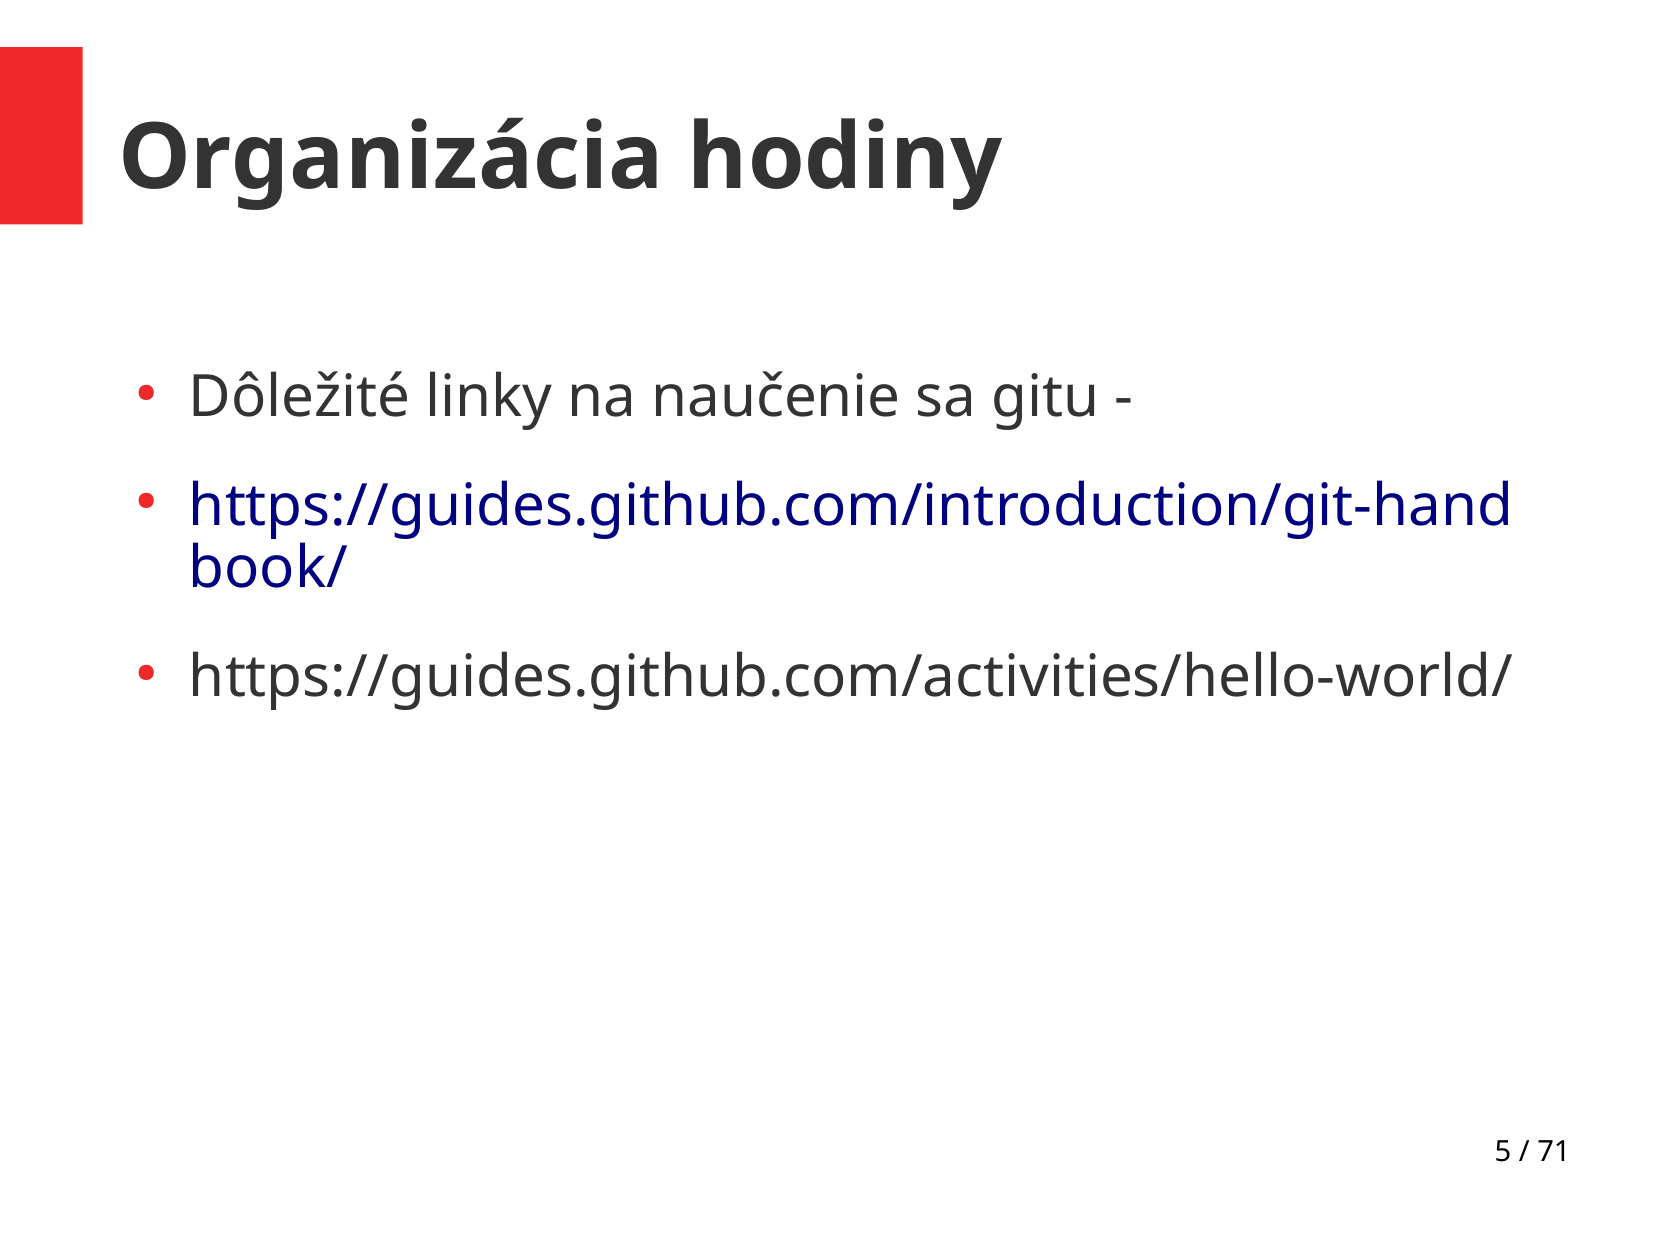

# Organizácia hodiny
Dôležité linky na naučenie sa gitu -
https://guides.github.com/introduction/git-handbook/
https://guides.github.com/activities/hello-world/
5